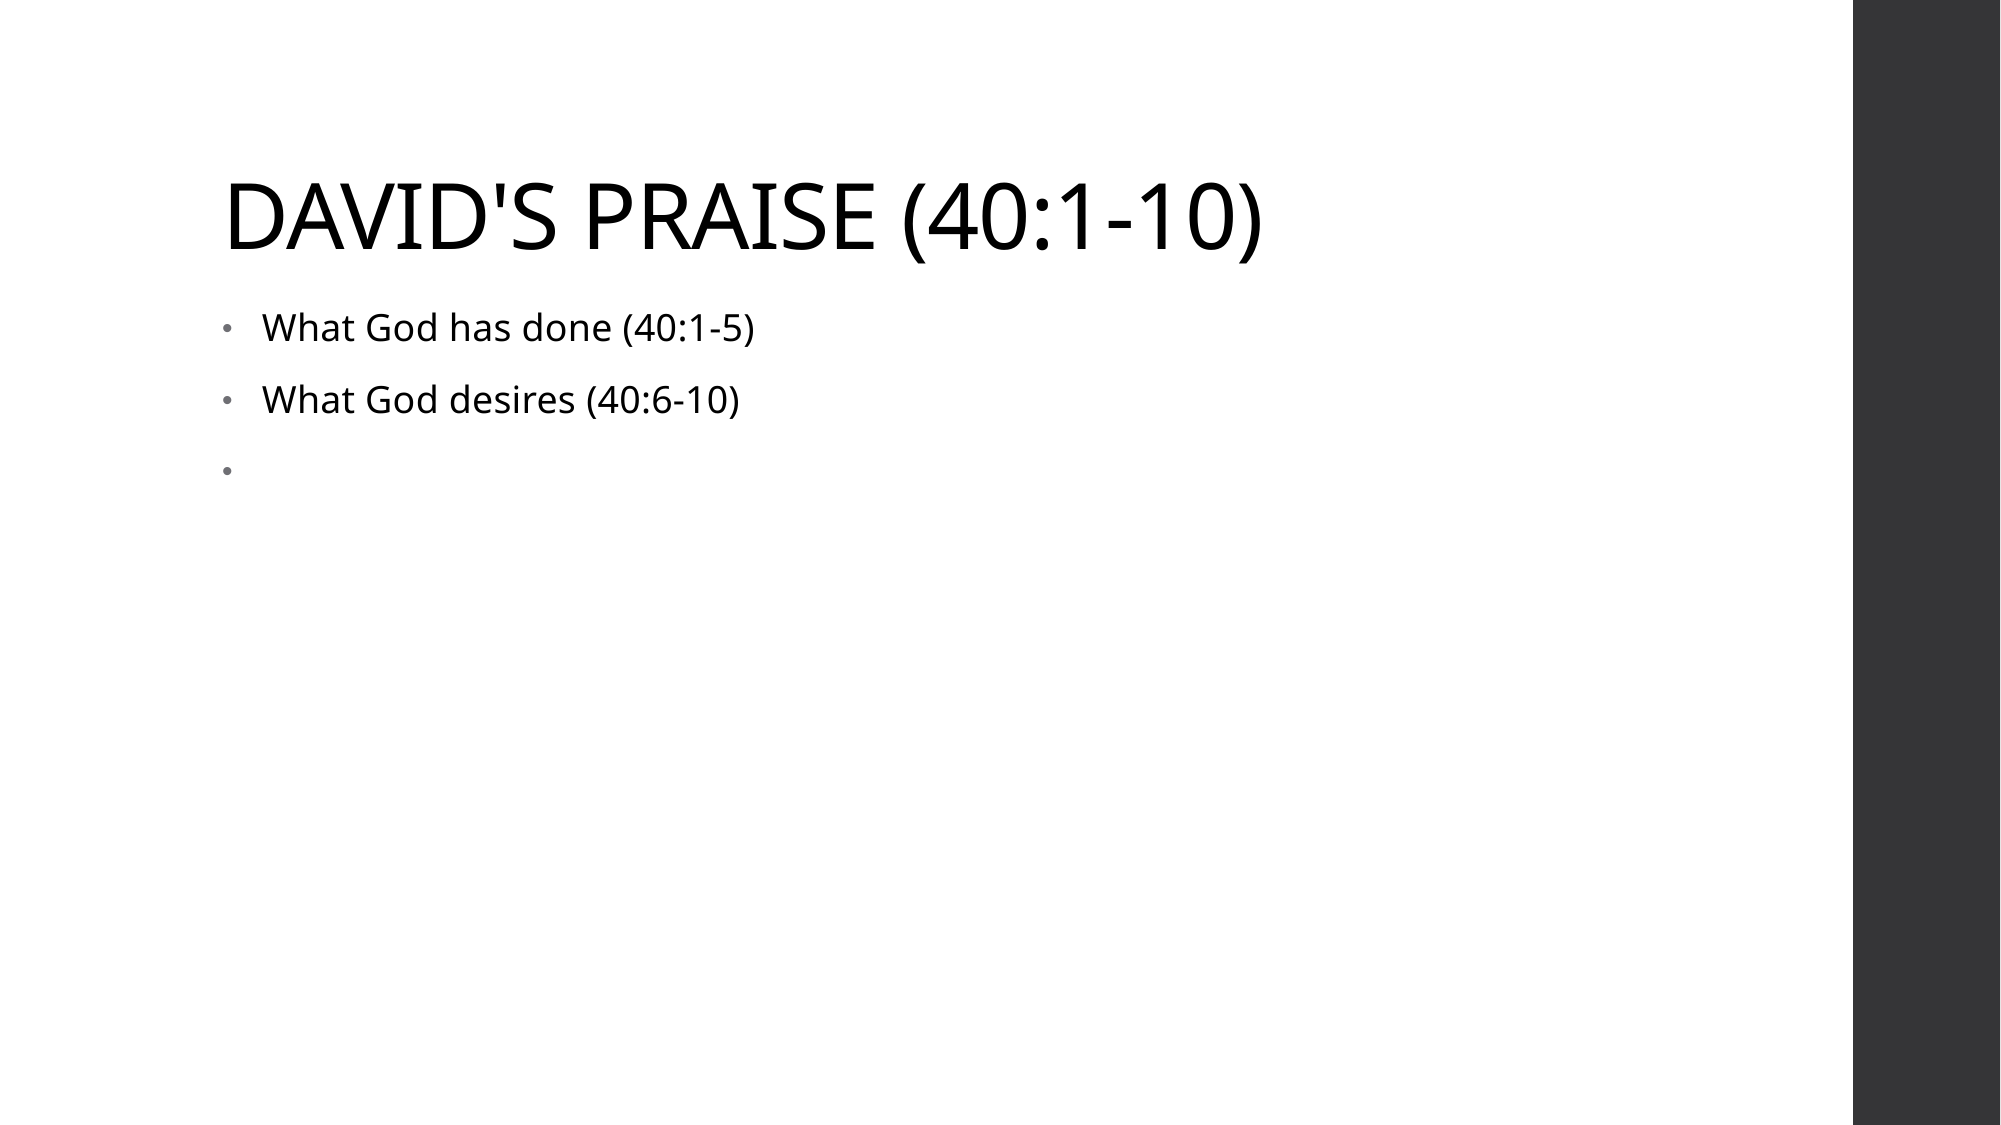

# DAVID'S PRAISE (40:1-10)
 What God has done (40:1-5)
 What God desires (40:6-10)